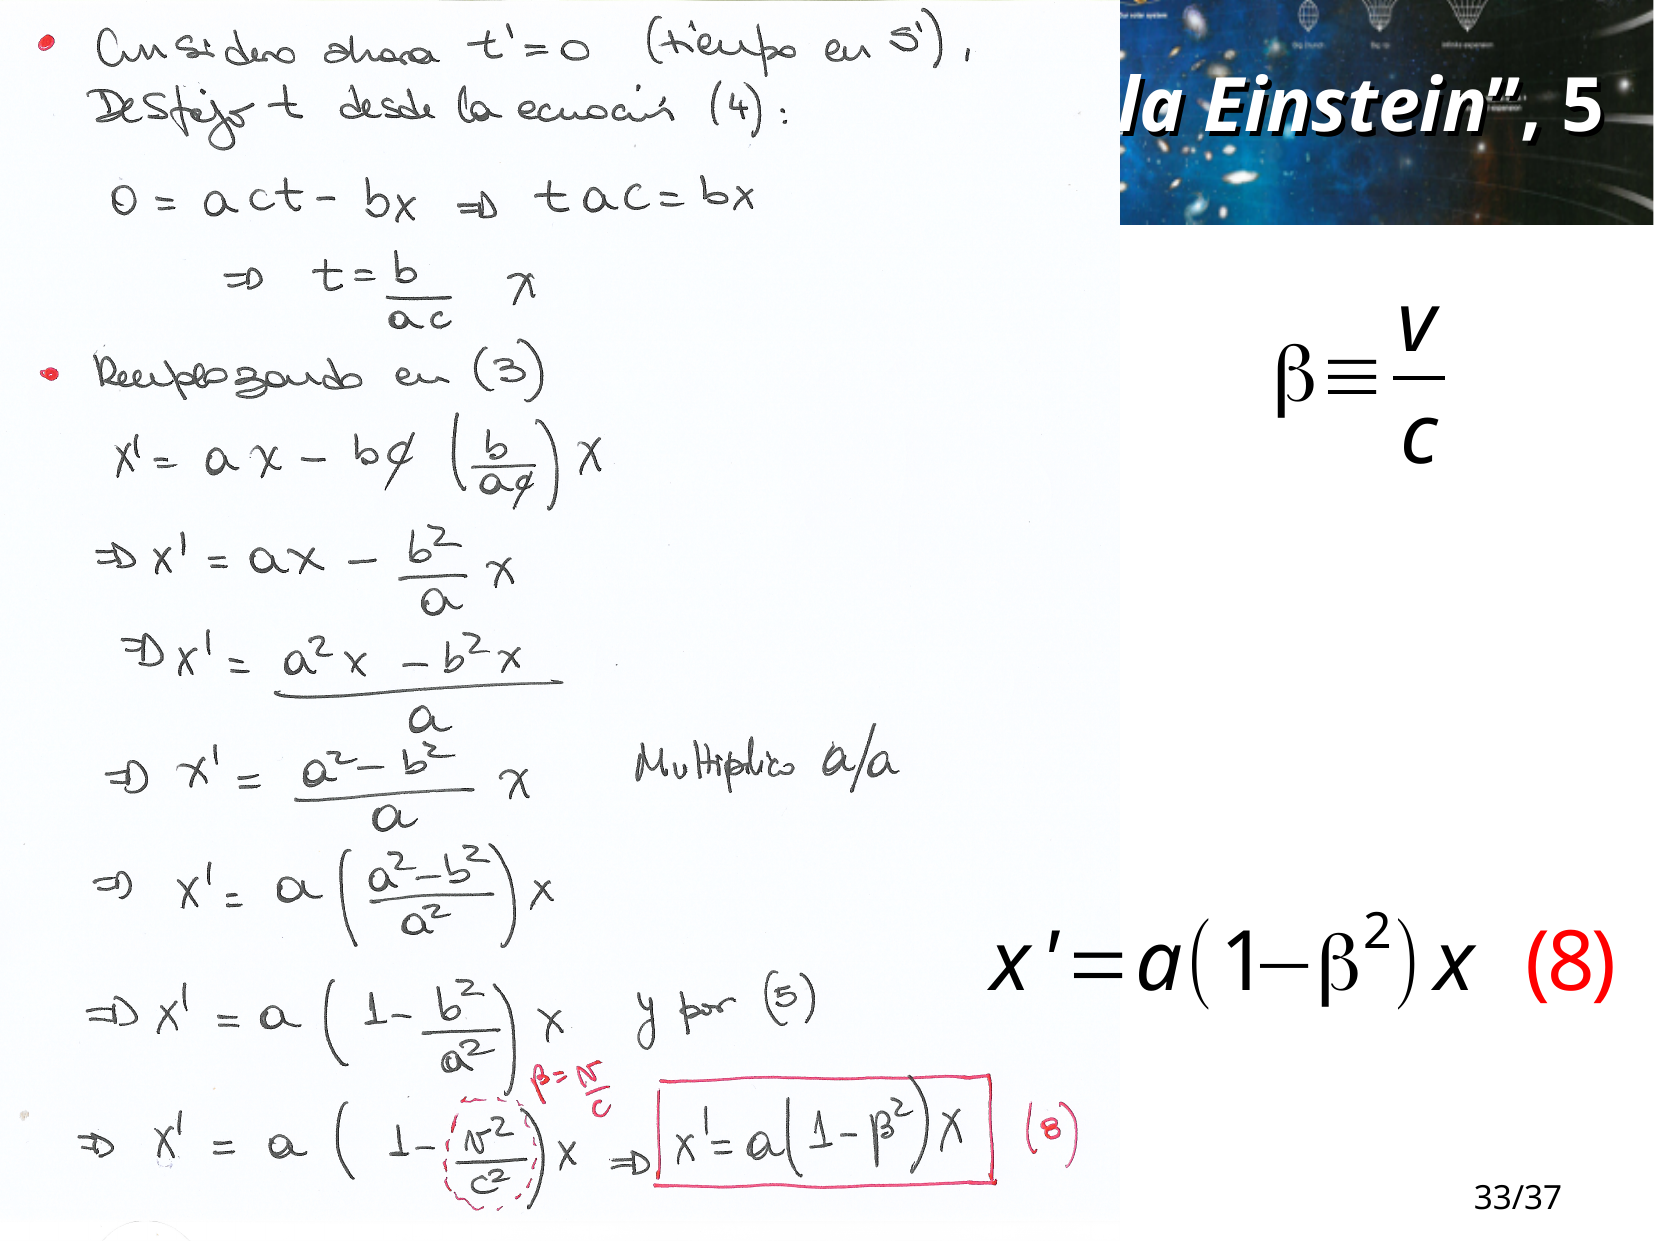

# Derivación “a la Einstein”, 5
Ago 29, 2018
Asorey IPAC 2018 U01C02 02/16
33